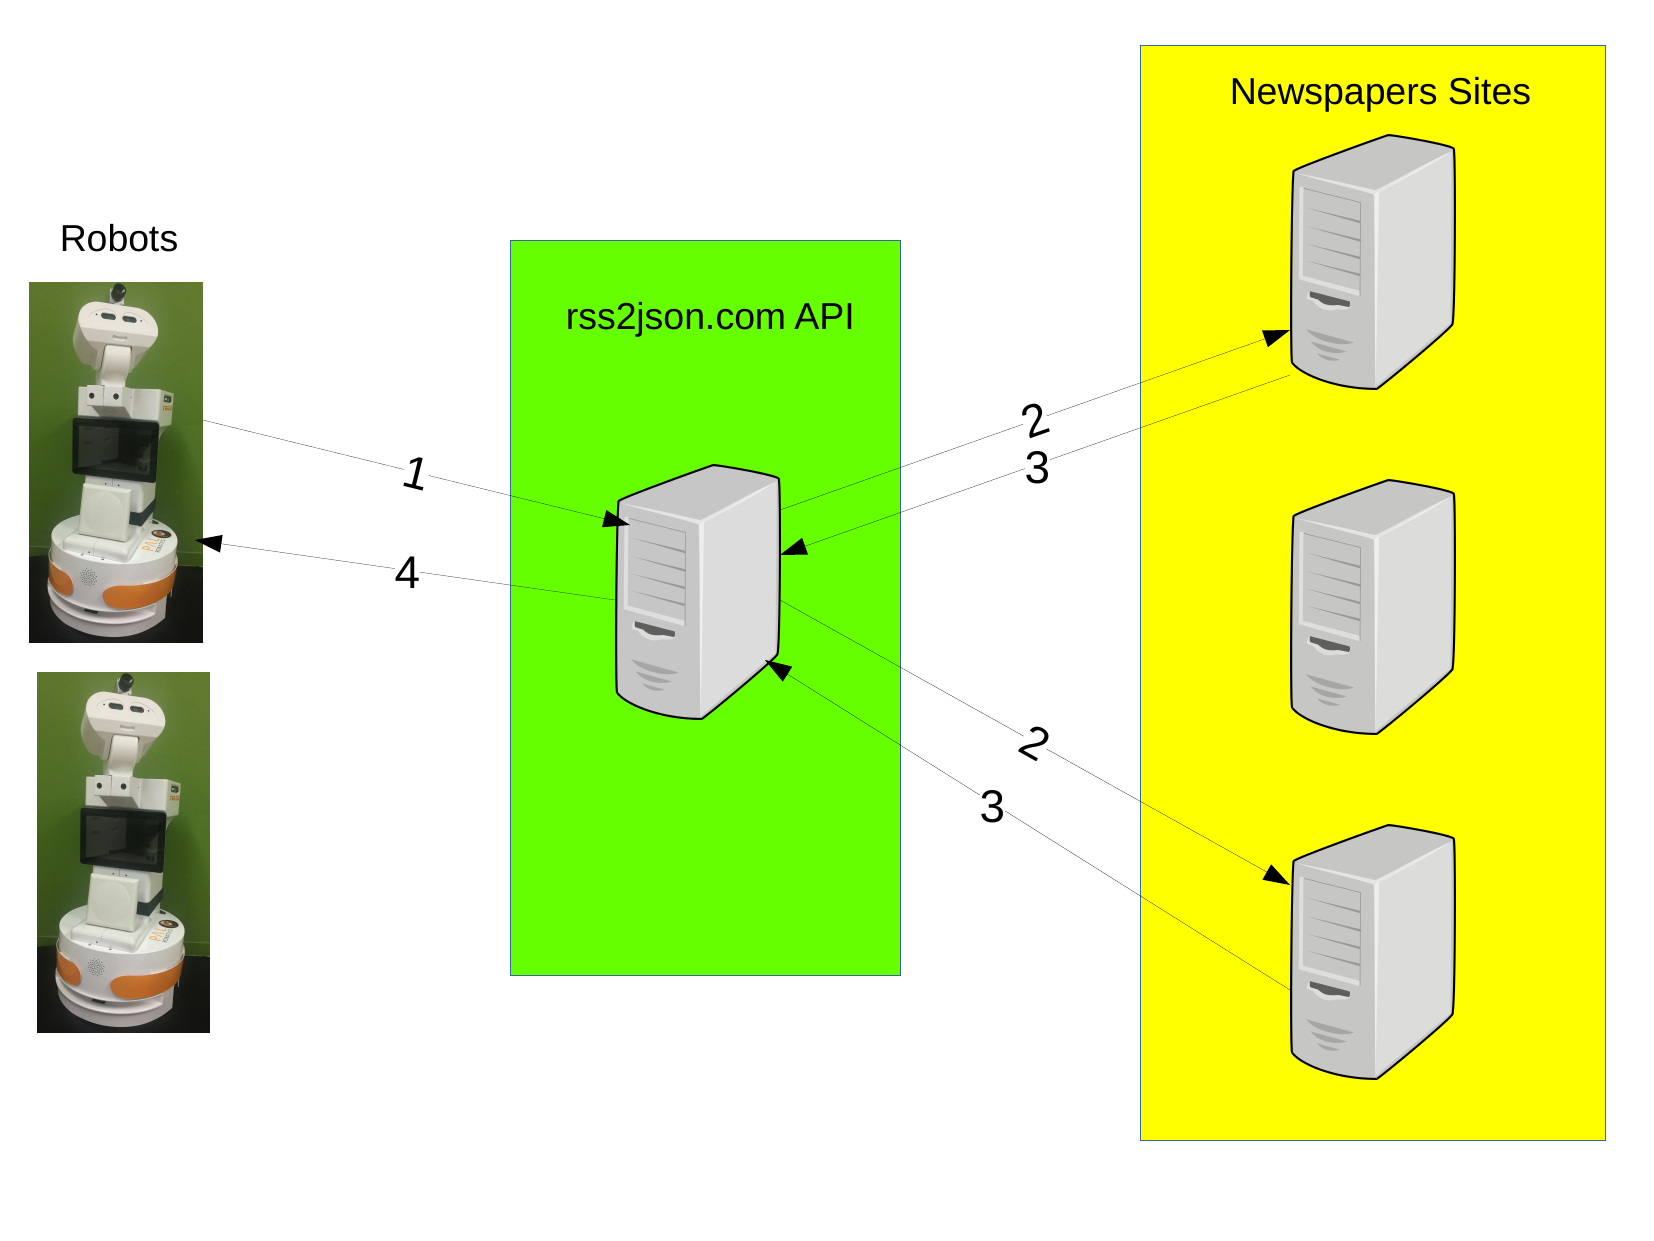

Newspapers Sites
Robots
rss2json.com API
2
1
3
4
2
3